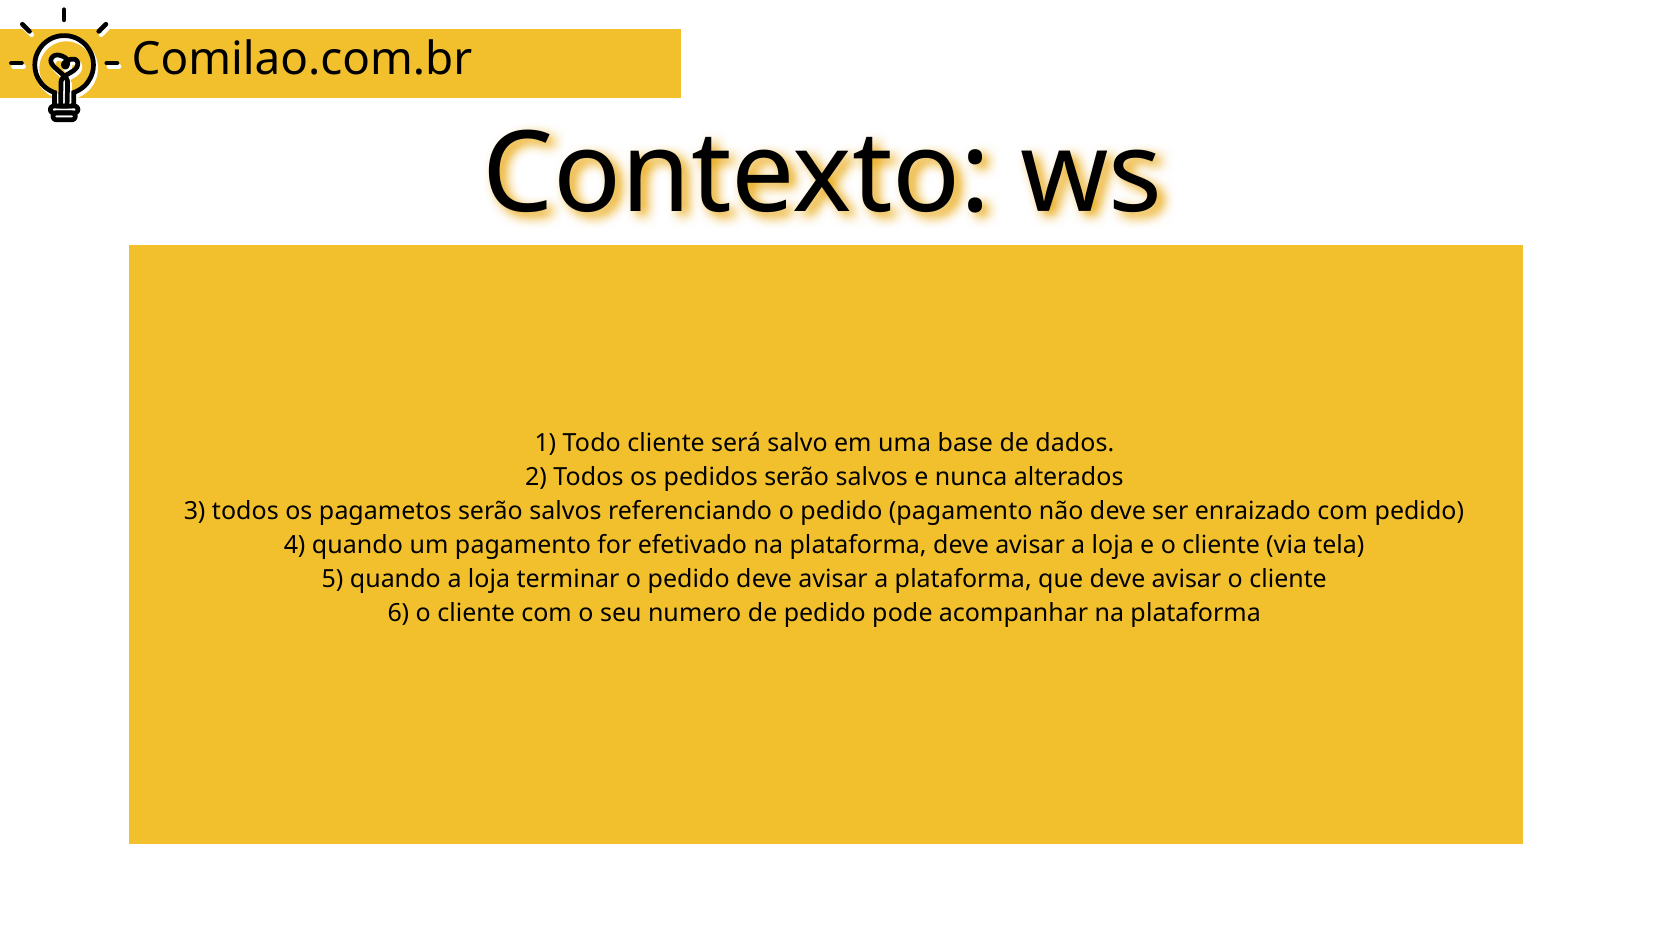

# Comilao.com.br
Contexto: ws
1) Todo cliente será salvo em uma base de dados.
2) Todos os pedidos serão salvos e nunca alterados
3) todos os pagametos serão salvos referenciando o pedido (pagamento não deve ser enraizado com pedido)
4) quando um pagamento for efetivado na plataforma, deve avisar a loja e o cliente (via tela)
5) quando a loja terminar o pedido deve avisar a plataforma, que deve avisar o cliente
6) o cliente com o seu numero de pedido pode acompanhar na plataforma